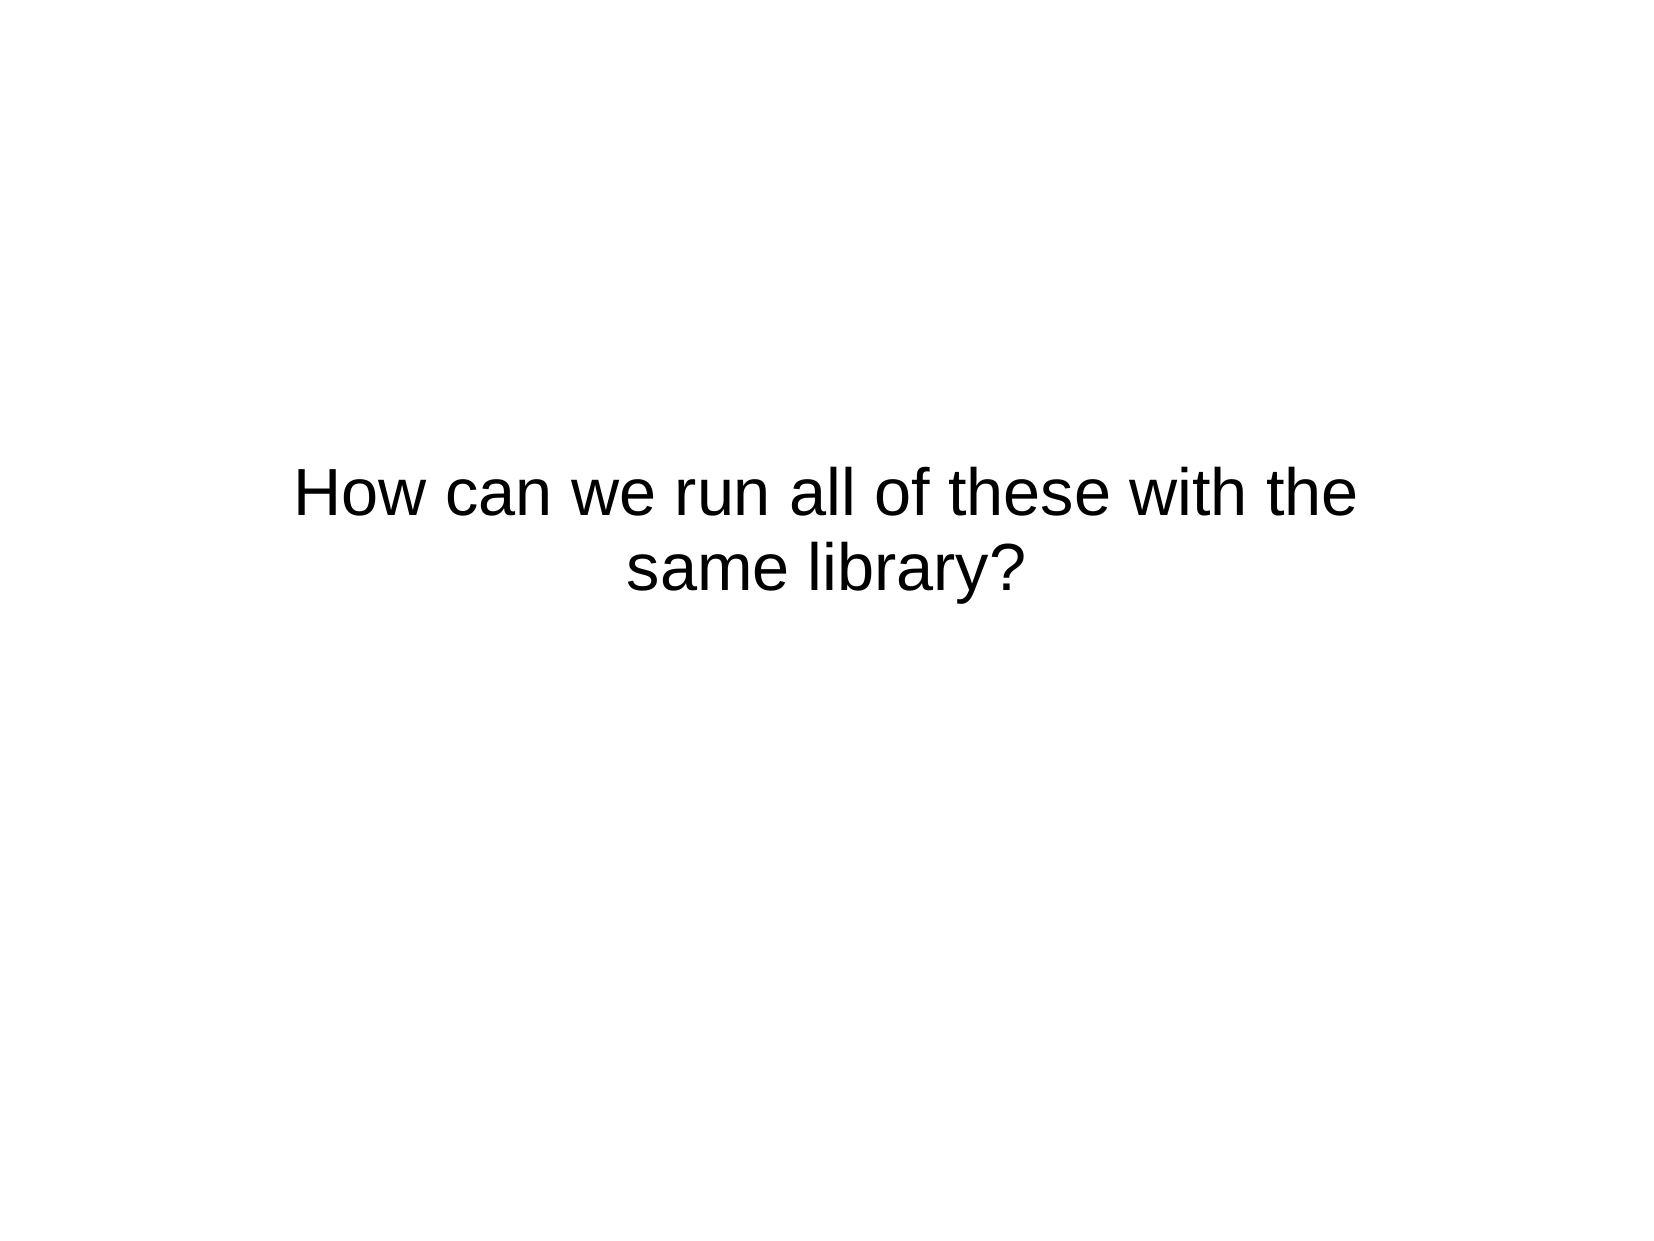

# How can we run all of these with the
same library?